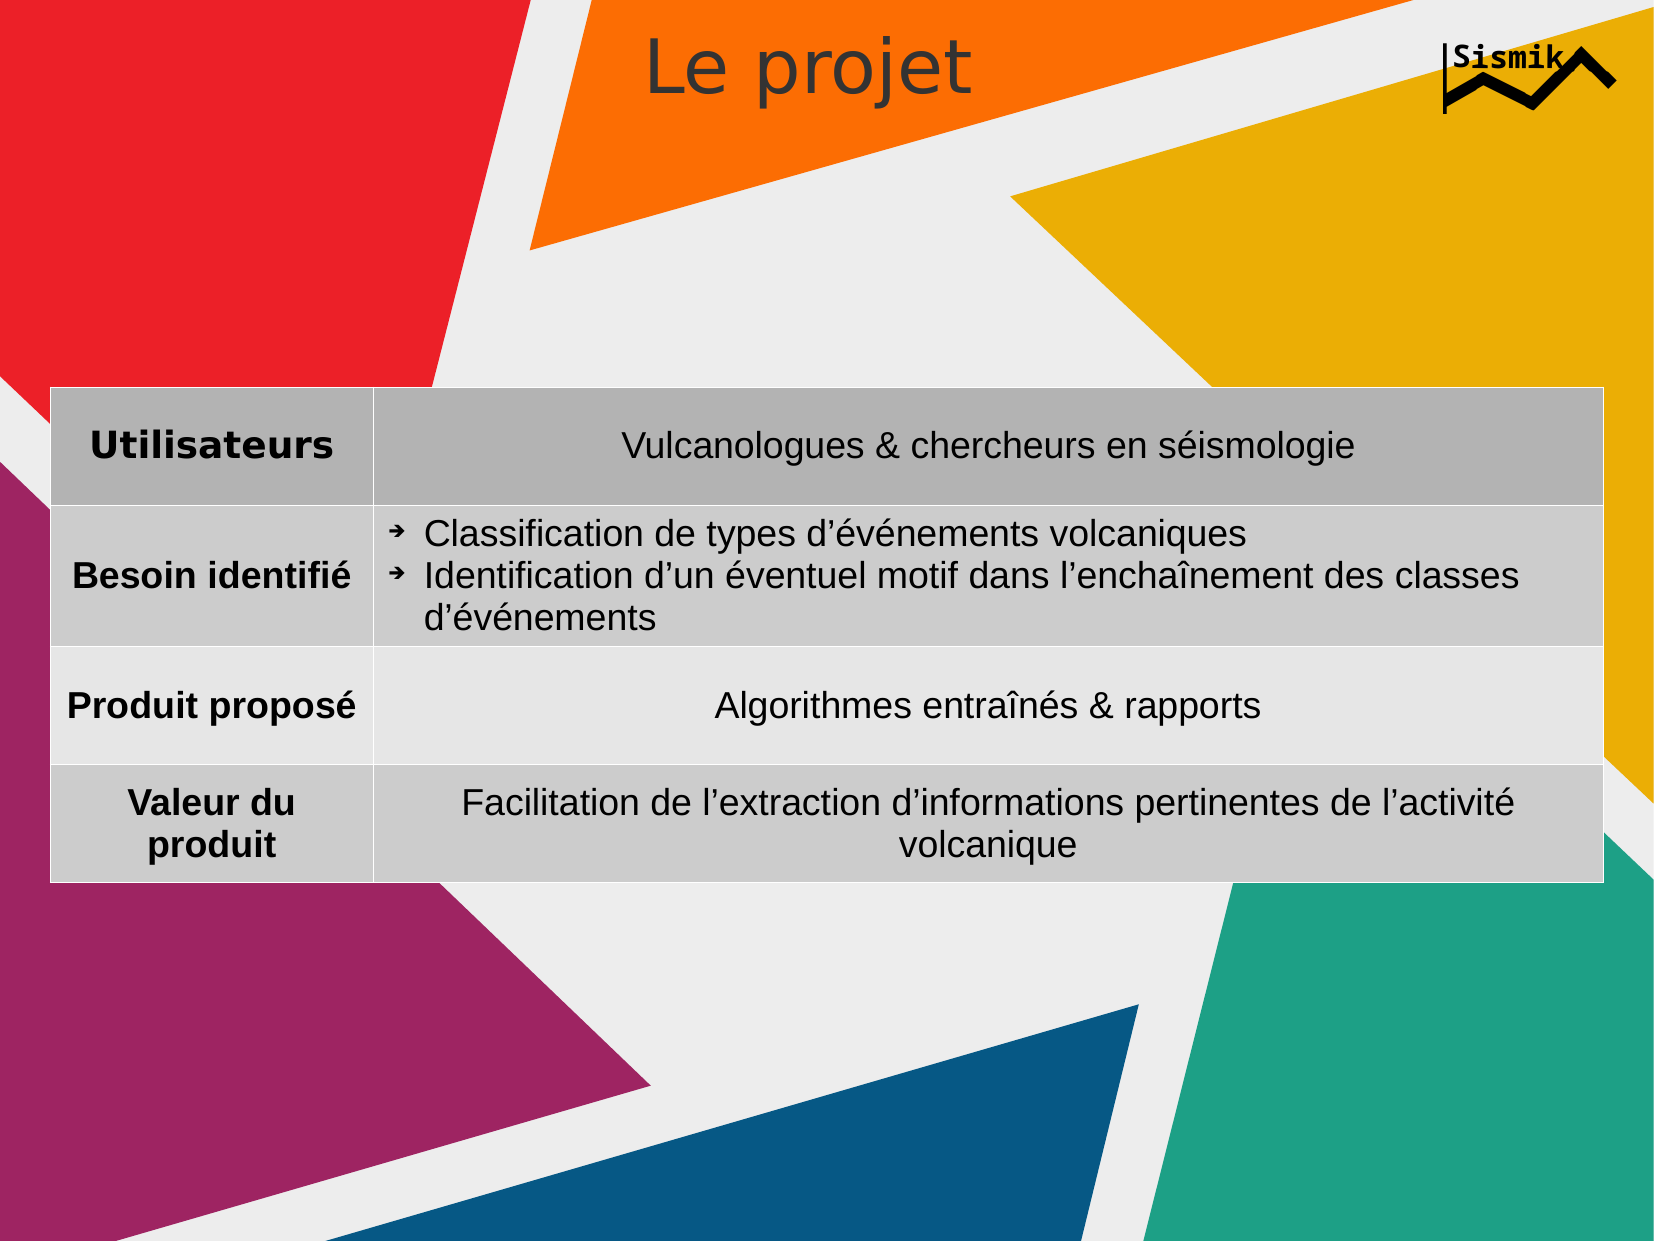

# Le projet
Sismik
| Utilisateurs | Vulcanologues & chercheurs en séismologie |
| --- | --- |
| Besoin identifié | Classification de types d’événements volcaniques Identification d’un éventuel motif dans l’enchaînement des classes d’événements |
| Produit proposé | Algorithmes entraînés & rapports |
| Valeur du produit | Facilitation de l’extraction d’informations pertinentes de l’activité volcanique |